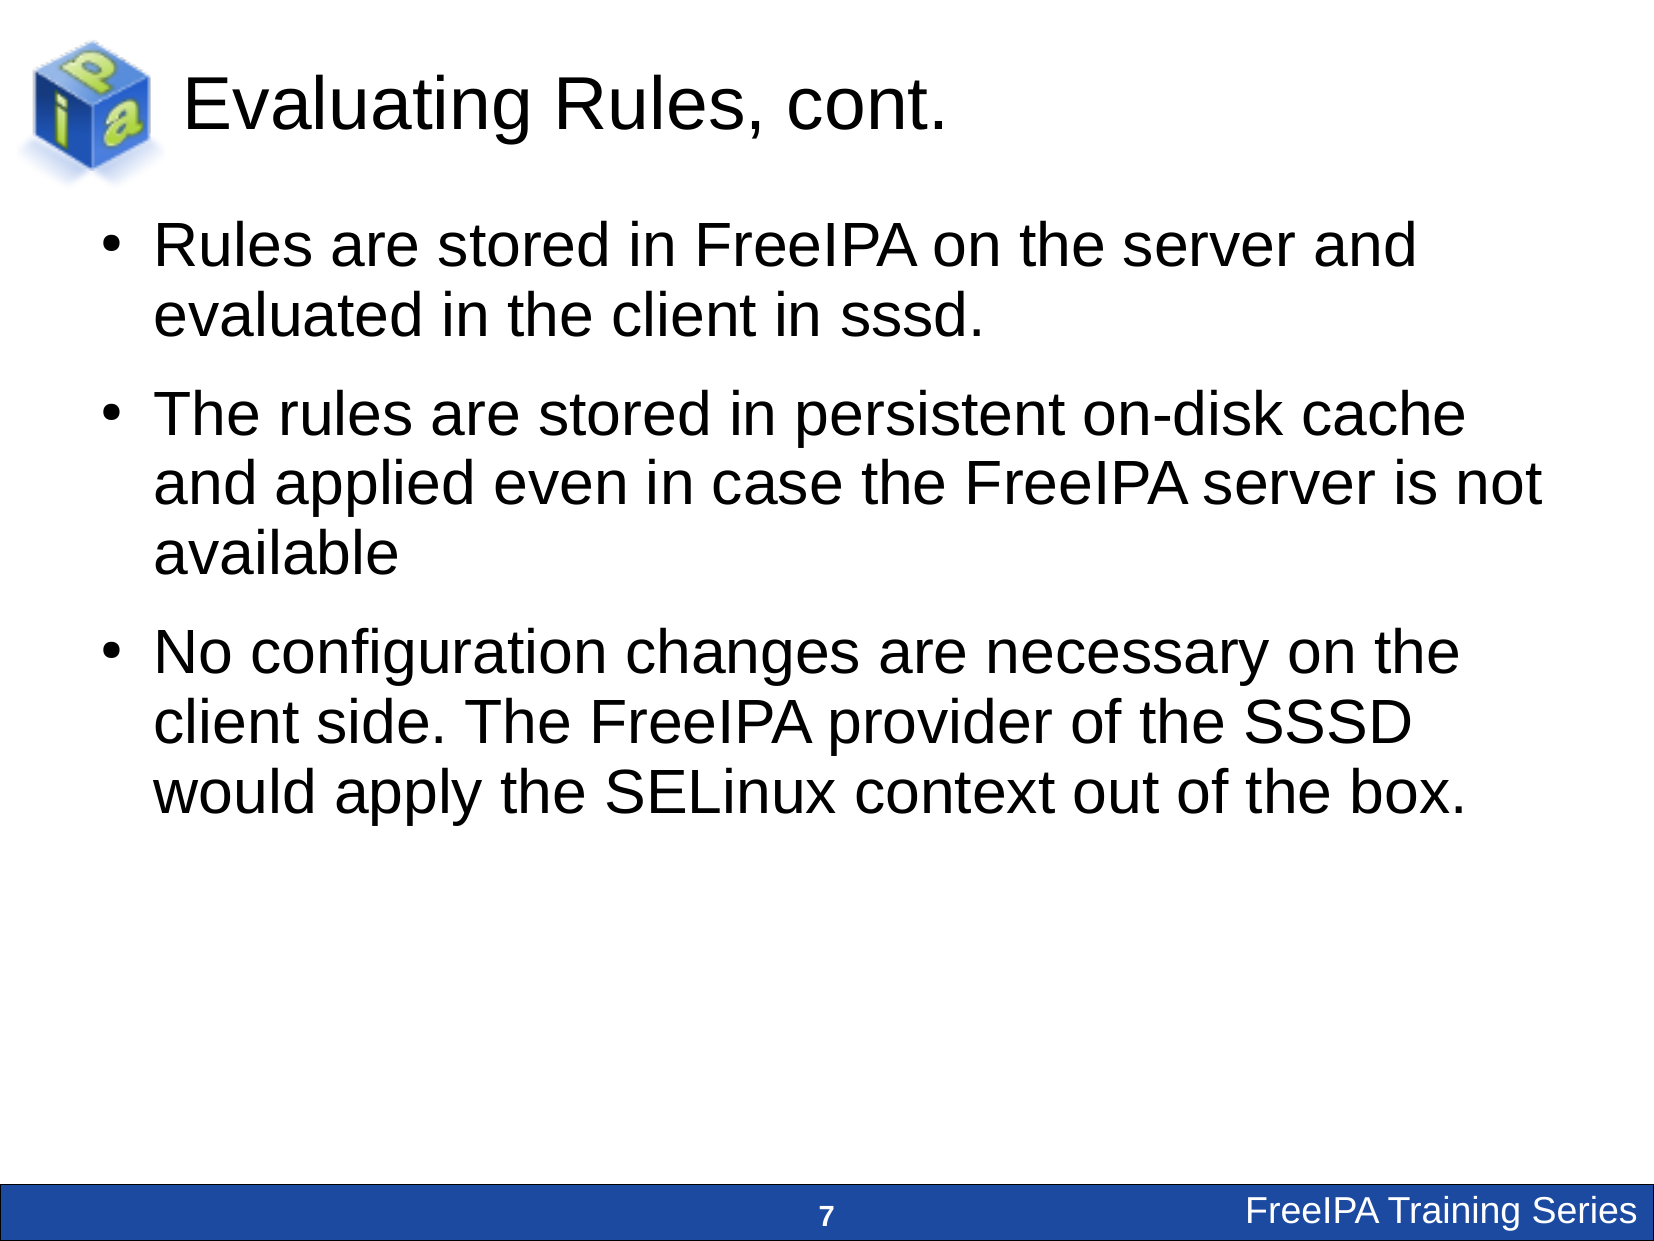

# Evaluating Rules, cont.
Rules are stored in FreeIPA on the server and evaluated in the client in sssd.
The rules are stored in persistent on-disk cache and applied even in case the FreeIPA server is not available
No configuration changes are necessary on the client side. The FreeIPA provider of the SSSD would apply the SELinux context out of the box.
7